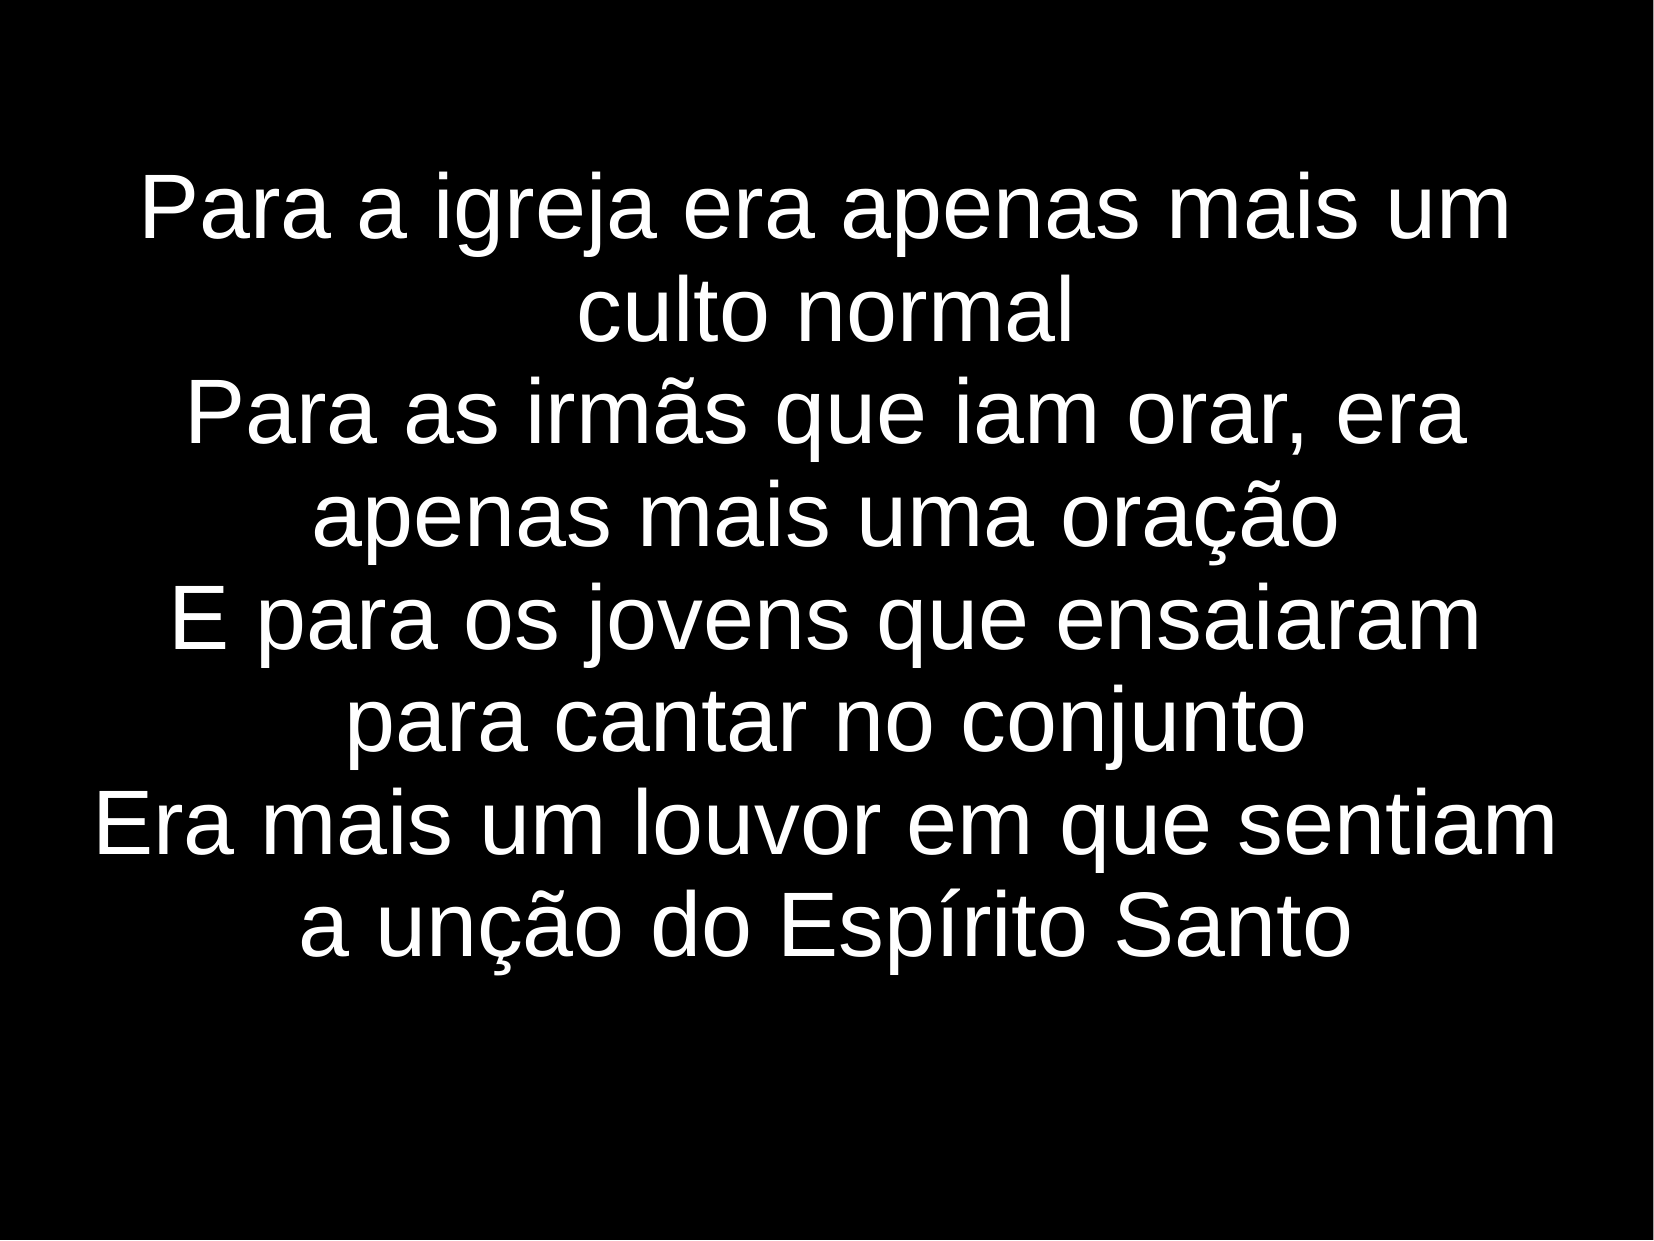

# Para a igreja era apenas mais um culto normal
Para as irmãs que iam orar, era apenas mais uma oração
E para os jovens que ensaiaram para cantar no conjunto
Era mais um louvor em que sentiam a unção do Espírito Santo